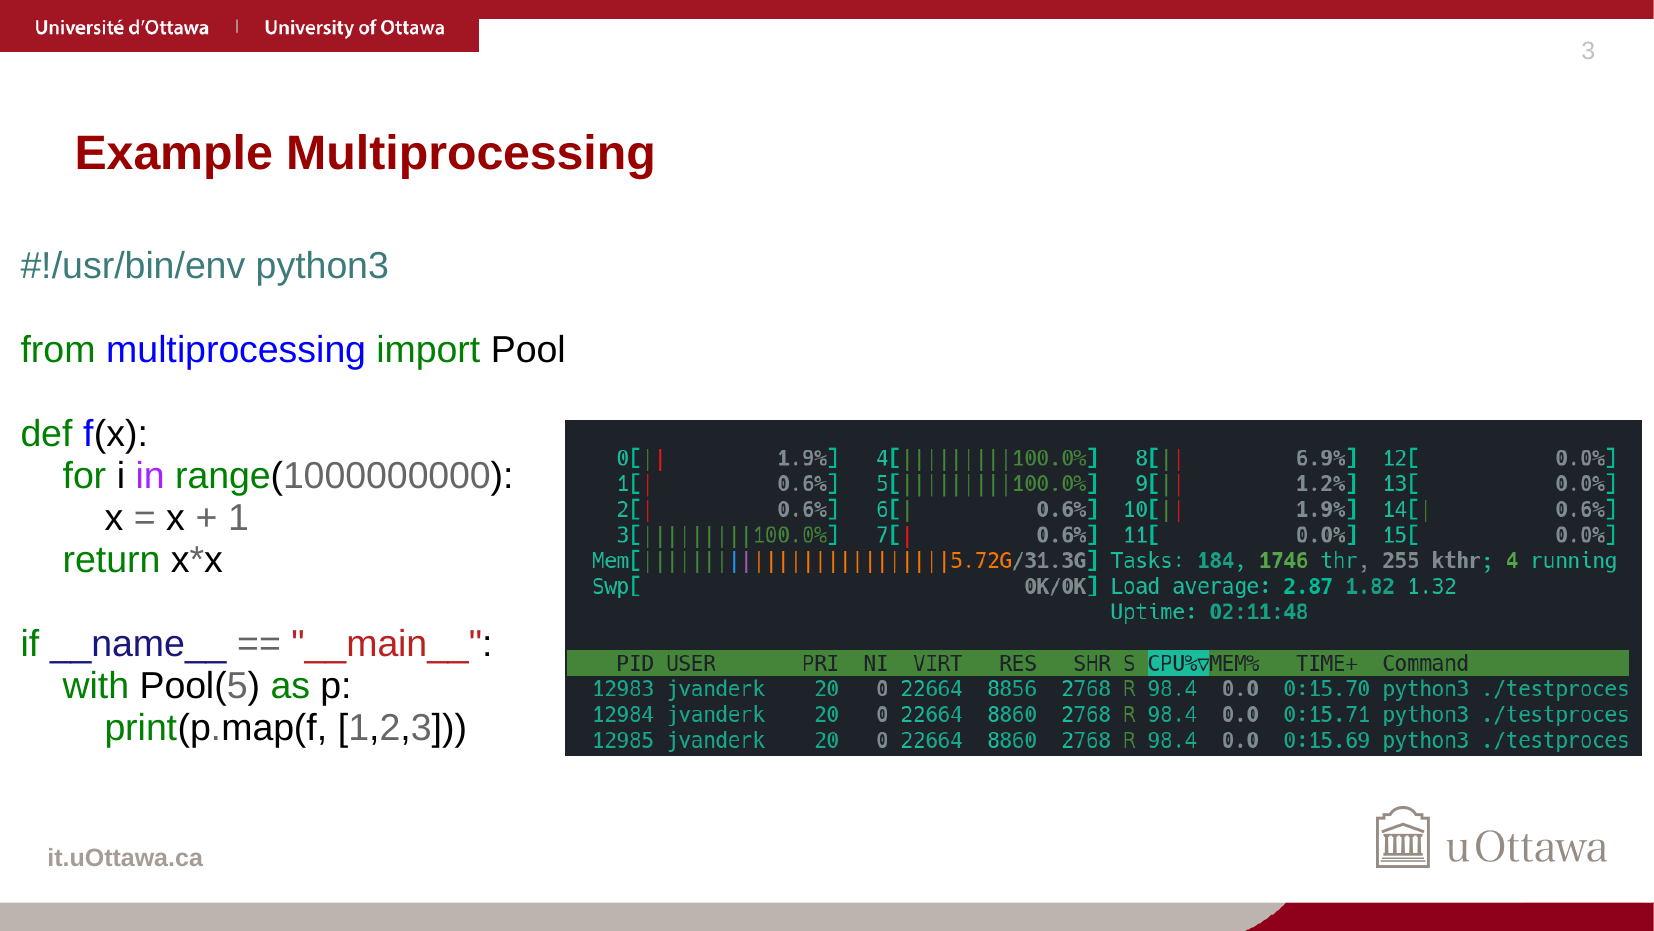

# Example Multiprocessing
#!/usr/bin/env python3
from multiprocessing import Pool
def f(x):
 for i in range(1000000000):
 x = x + 1
 return x*x
if __name__ == "__main__":
 with Pool(5) as p:
 print(p.map(f, [1,2,3]))